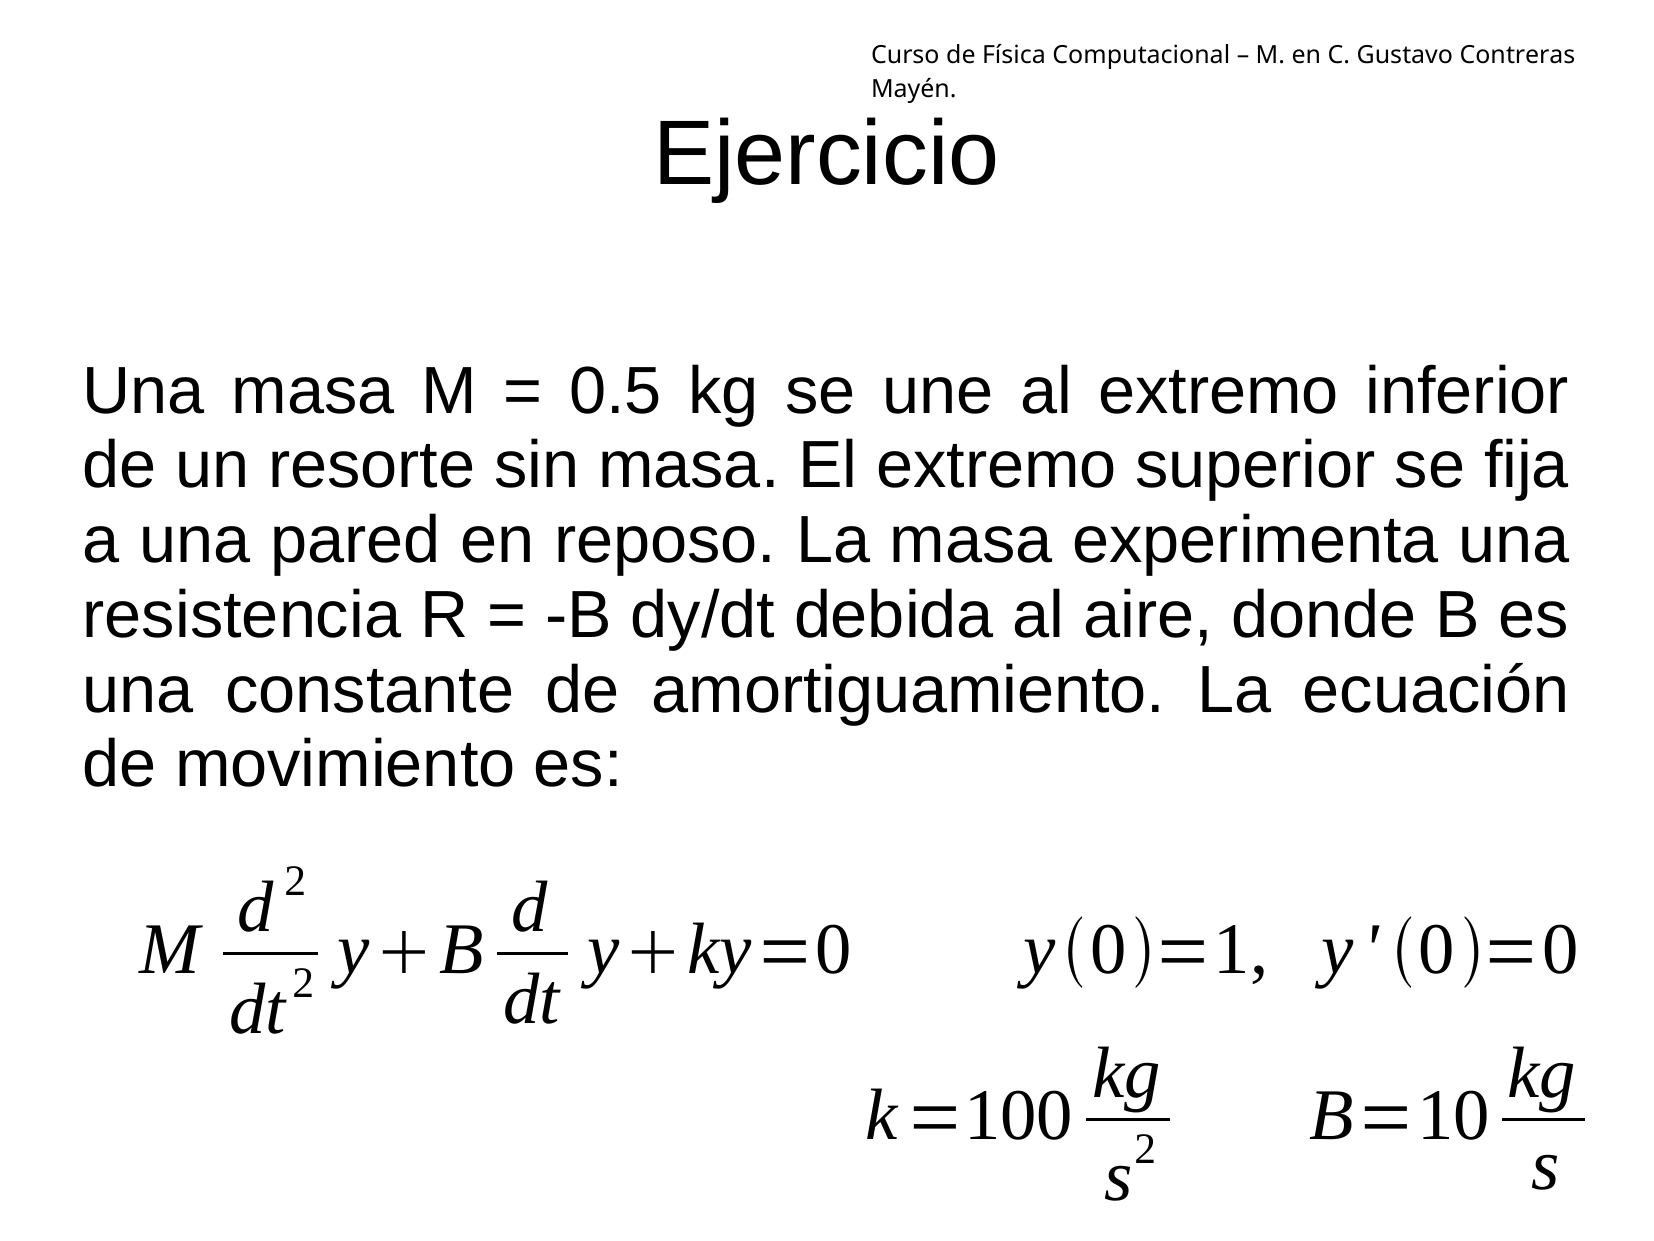

# Ejercicio
Una masa M = 0.5 kg se une al extremo inferior de un resorte sin masa. El extremo superior se fija a una pared en reposo. La masa experimenta una resistencia R = -B dy/dt debida al aire, donde B es una constante de amortiguamiento. La ecuación de movimiento es: